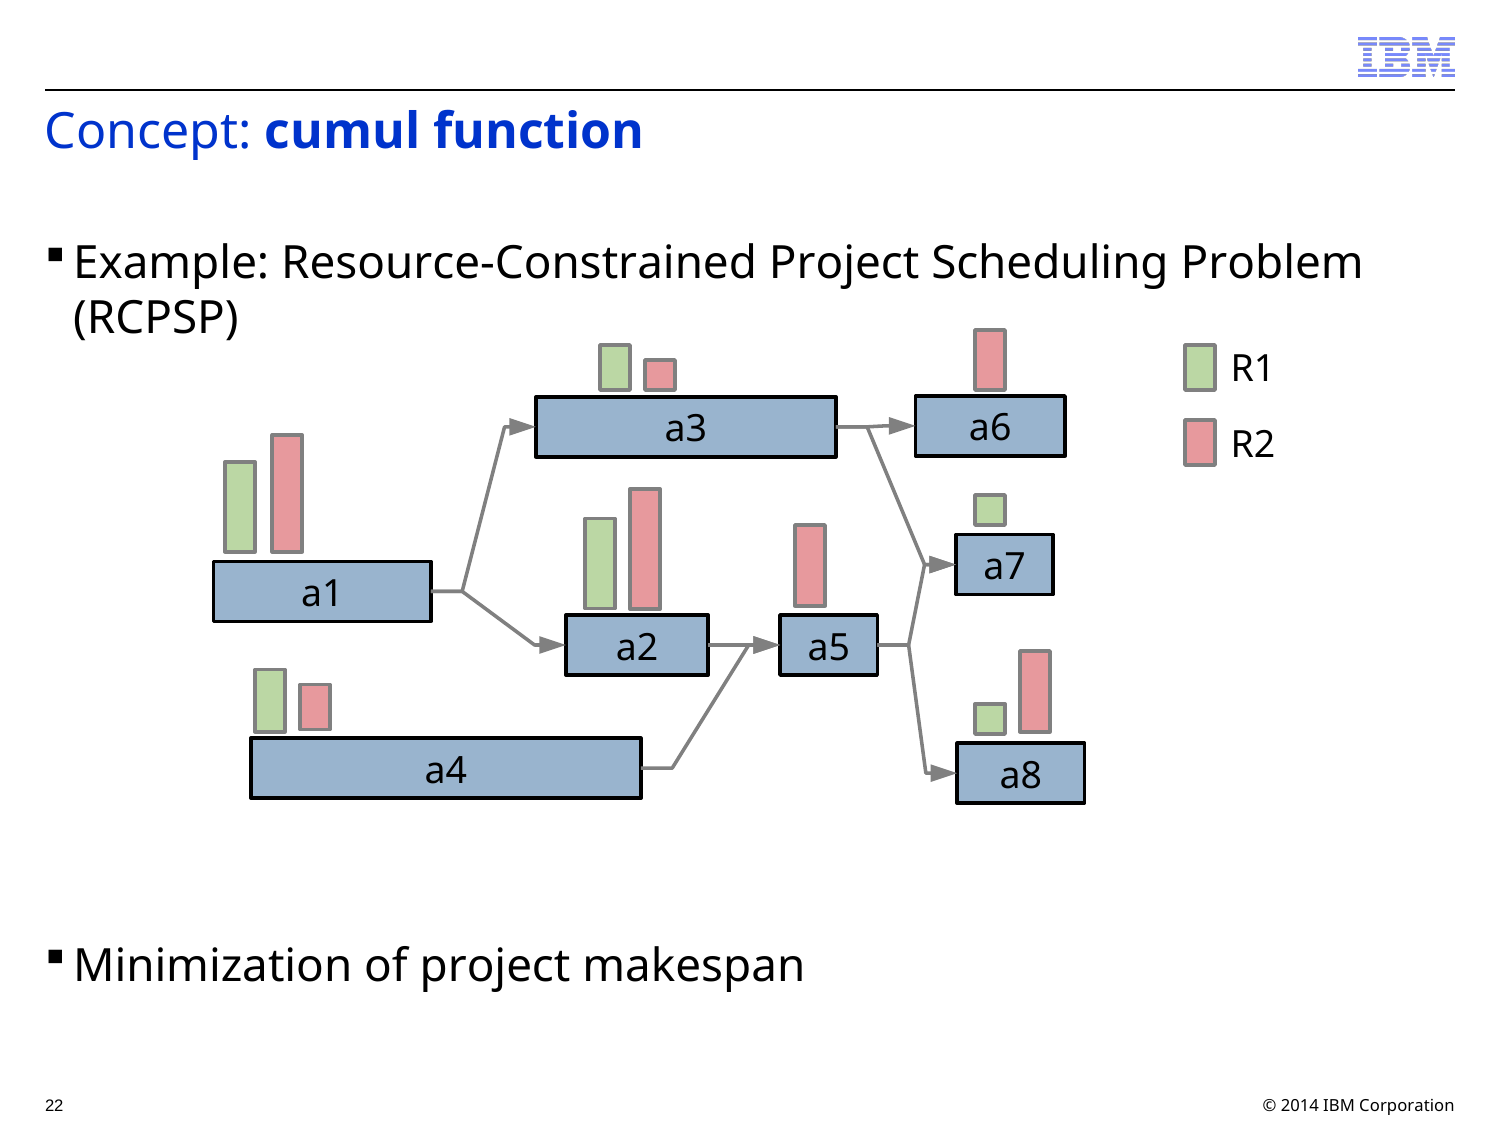

# Concept: cumul function
Example: Resource-Constrained Project Scheduling Problem (RCPSP)
Minimization of project makespan
R1
a6
a3
R2
a7
a1
a2
a5
a4
a8
22